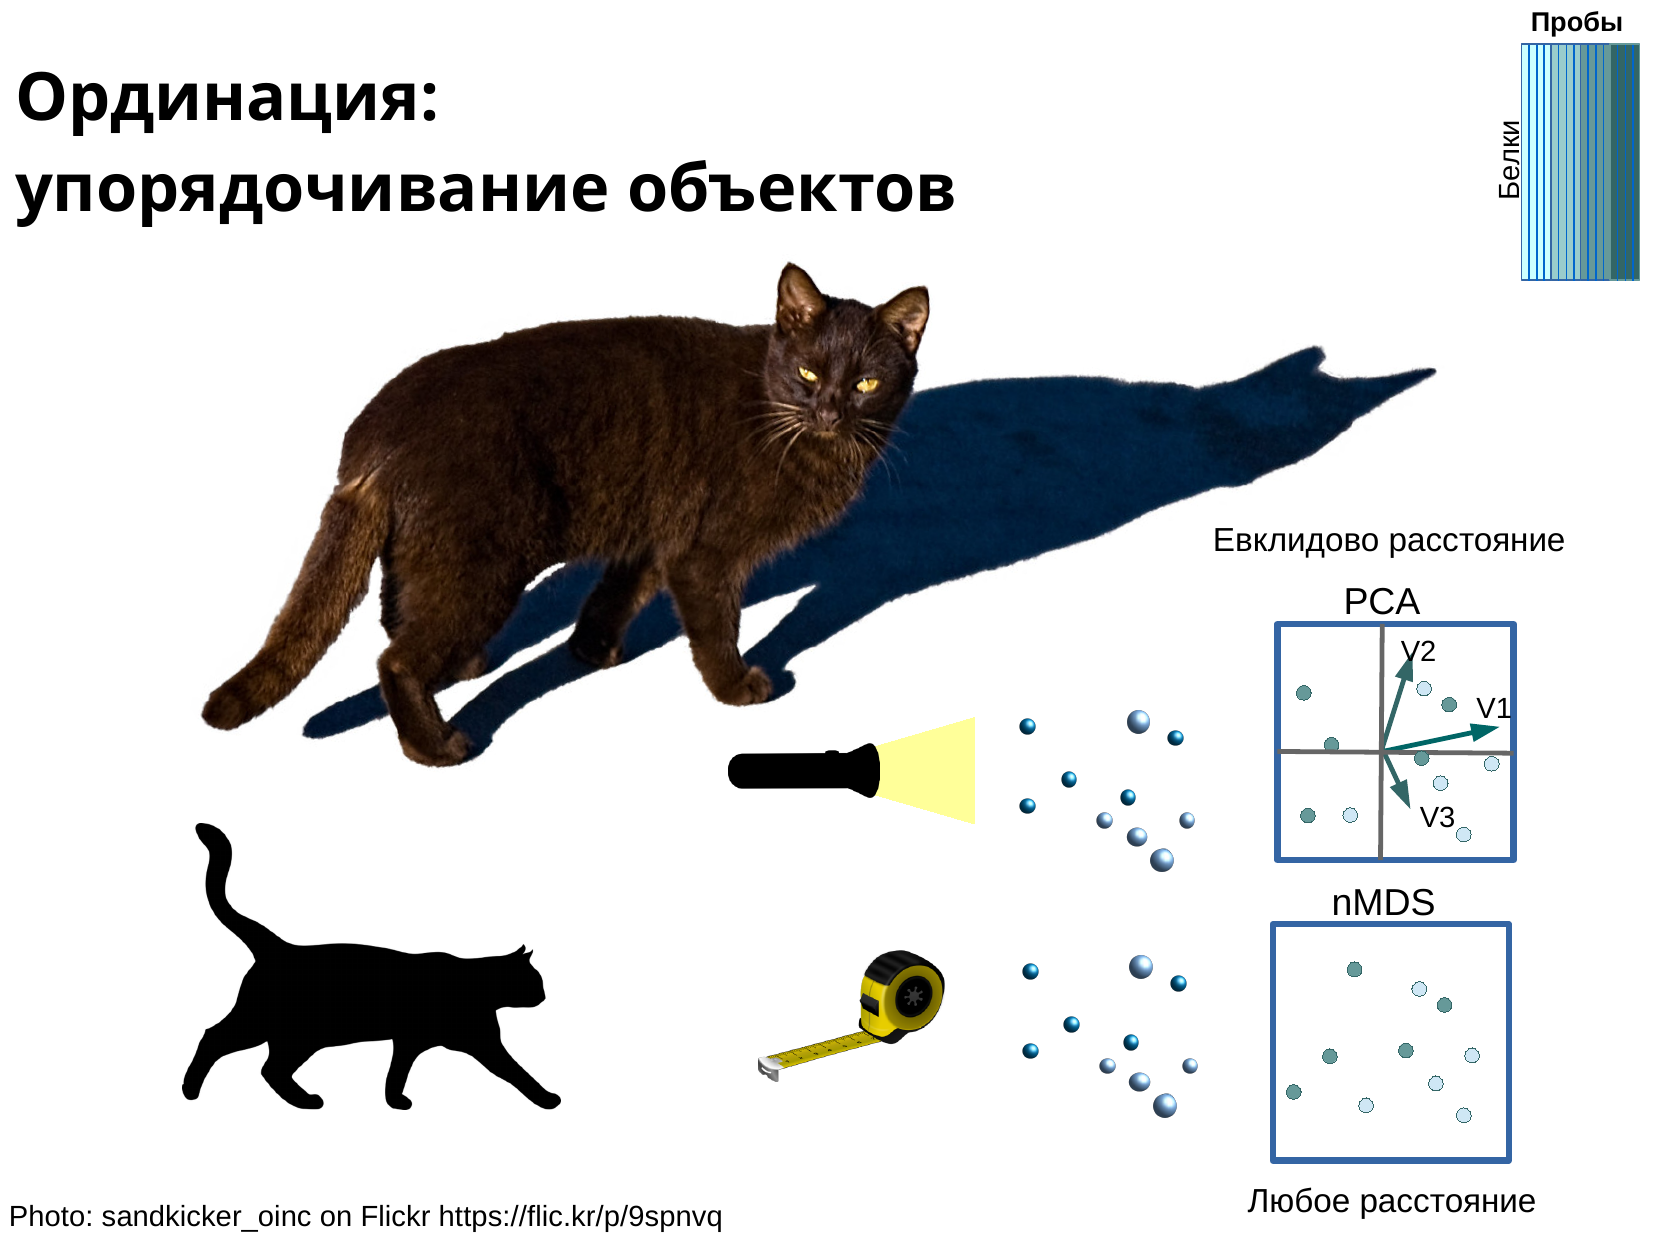

Пробы
Белки
# Ординация: упорядочивание объектов
Евклидово расстояние
PCA
V2
V1
V3
nMDS
Любое расстояние
Photo: sandkicker_oinc on Flickr https://flic.kr/p/9spnvq